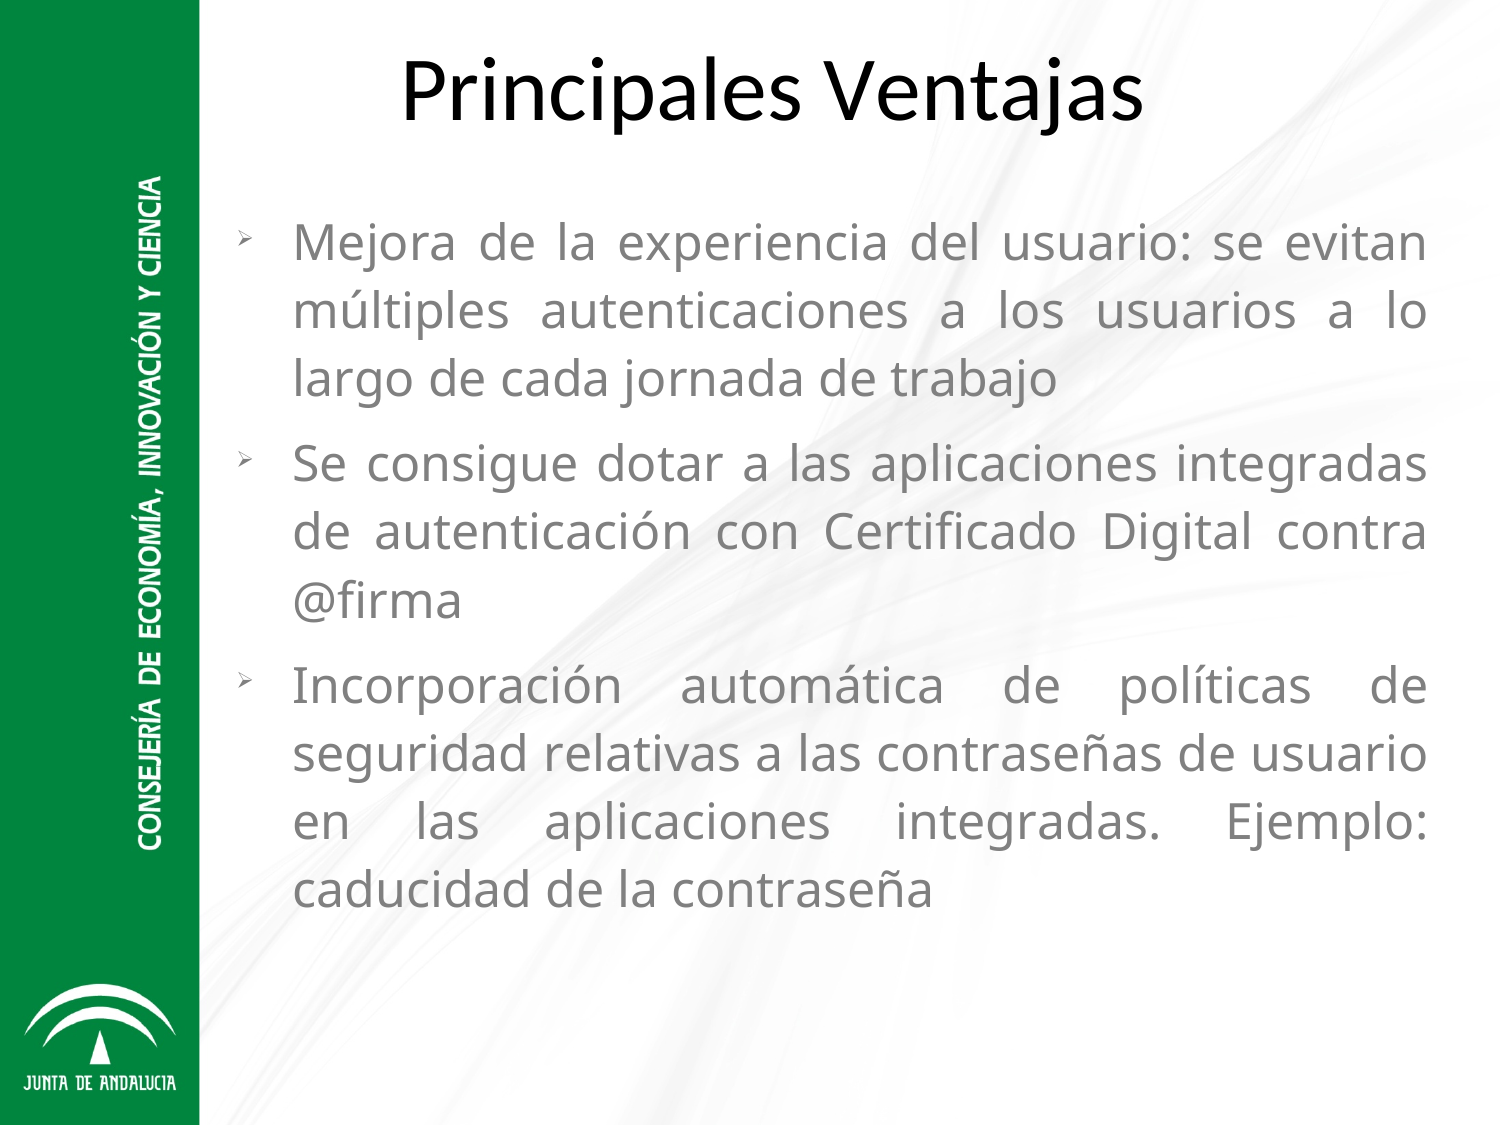

# Principales Ventajas
Mejora de la experiencia del usuario: se evitan múltiples autenticaciones a los usuarios a lo largo de cada jornada de trabajo
Se consigue dotar a las aplicaciones integradas de autenticación con Certificado Digital contra @firma
Incorporación automática de políticas de seguridad relativas a las contraseñas de usuario en las aplicaciones integradas. Ejemplo: caducidad de la contraseña